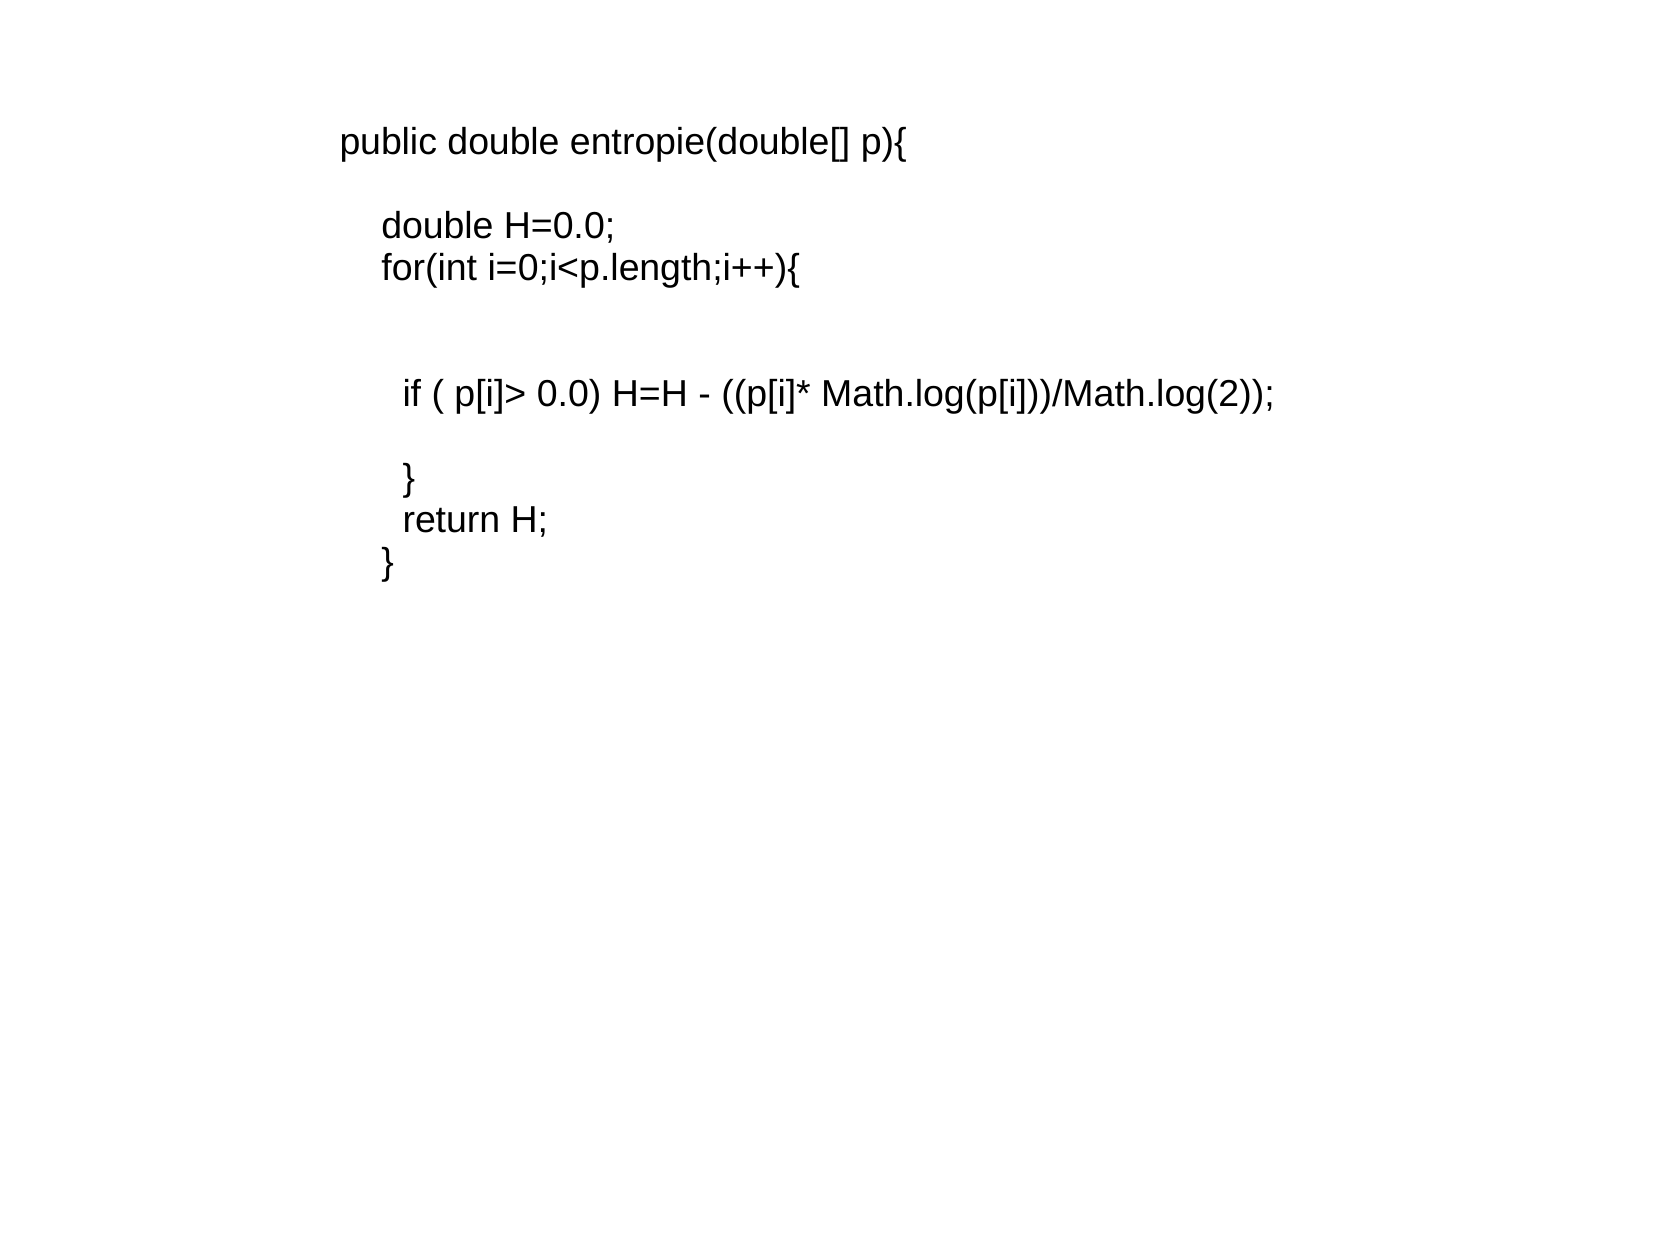

public double entropie(double[] p){
 double H=0.0;
 for(int i=0;i<p.length;i++){
 if ( p[i]> 0.0) H=H - ((p[i]* Math.log(p[i]))/Math.log(2));
 }
 return H;
 }